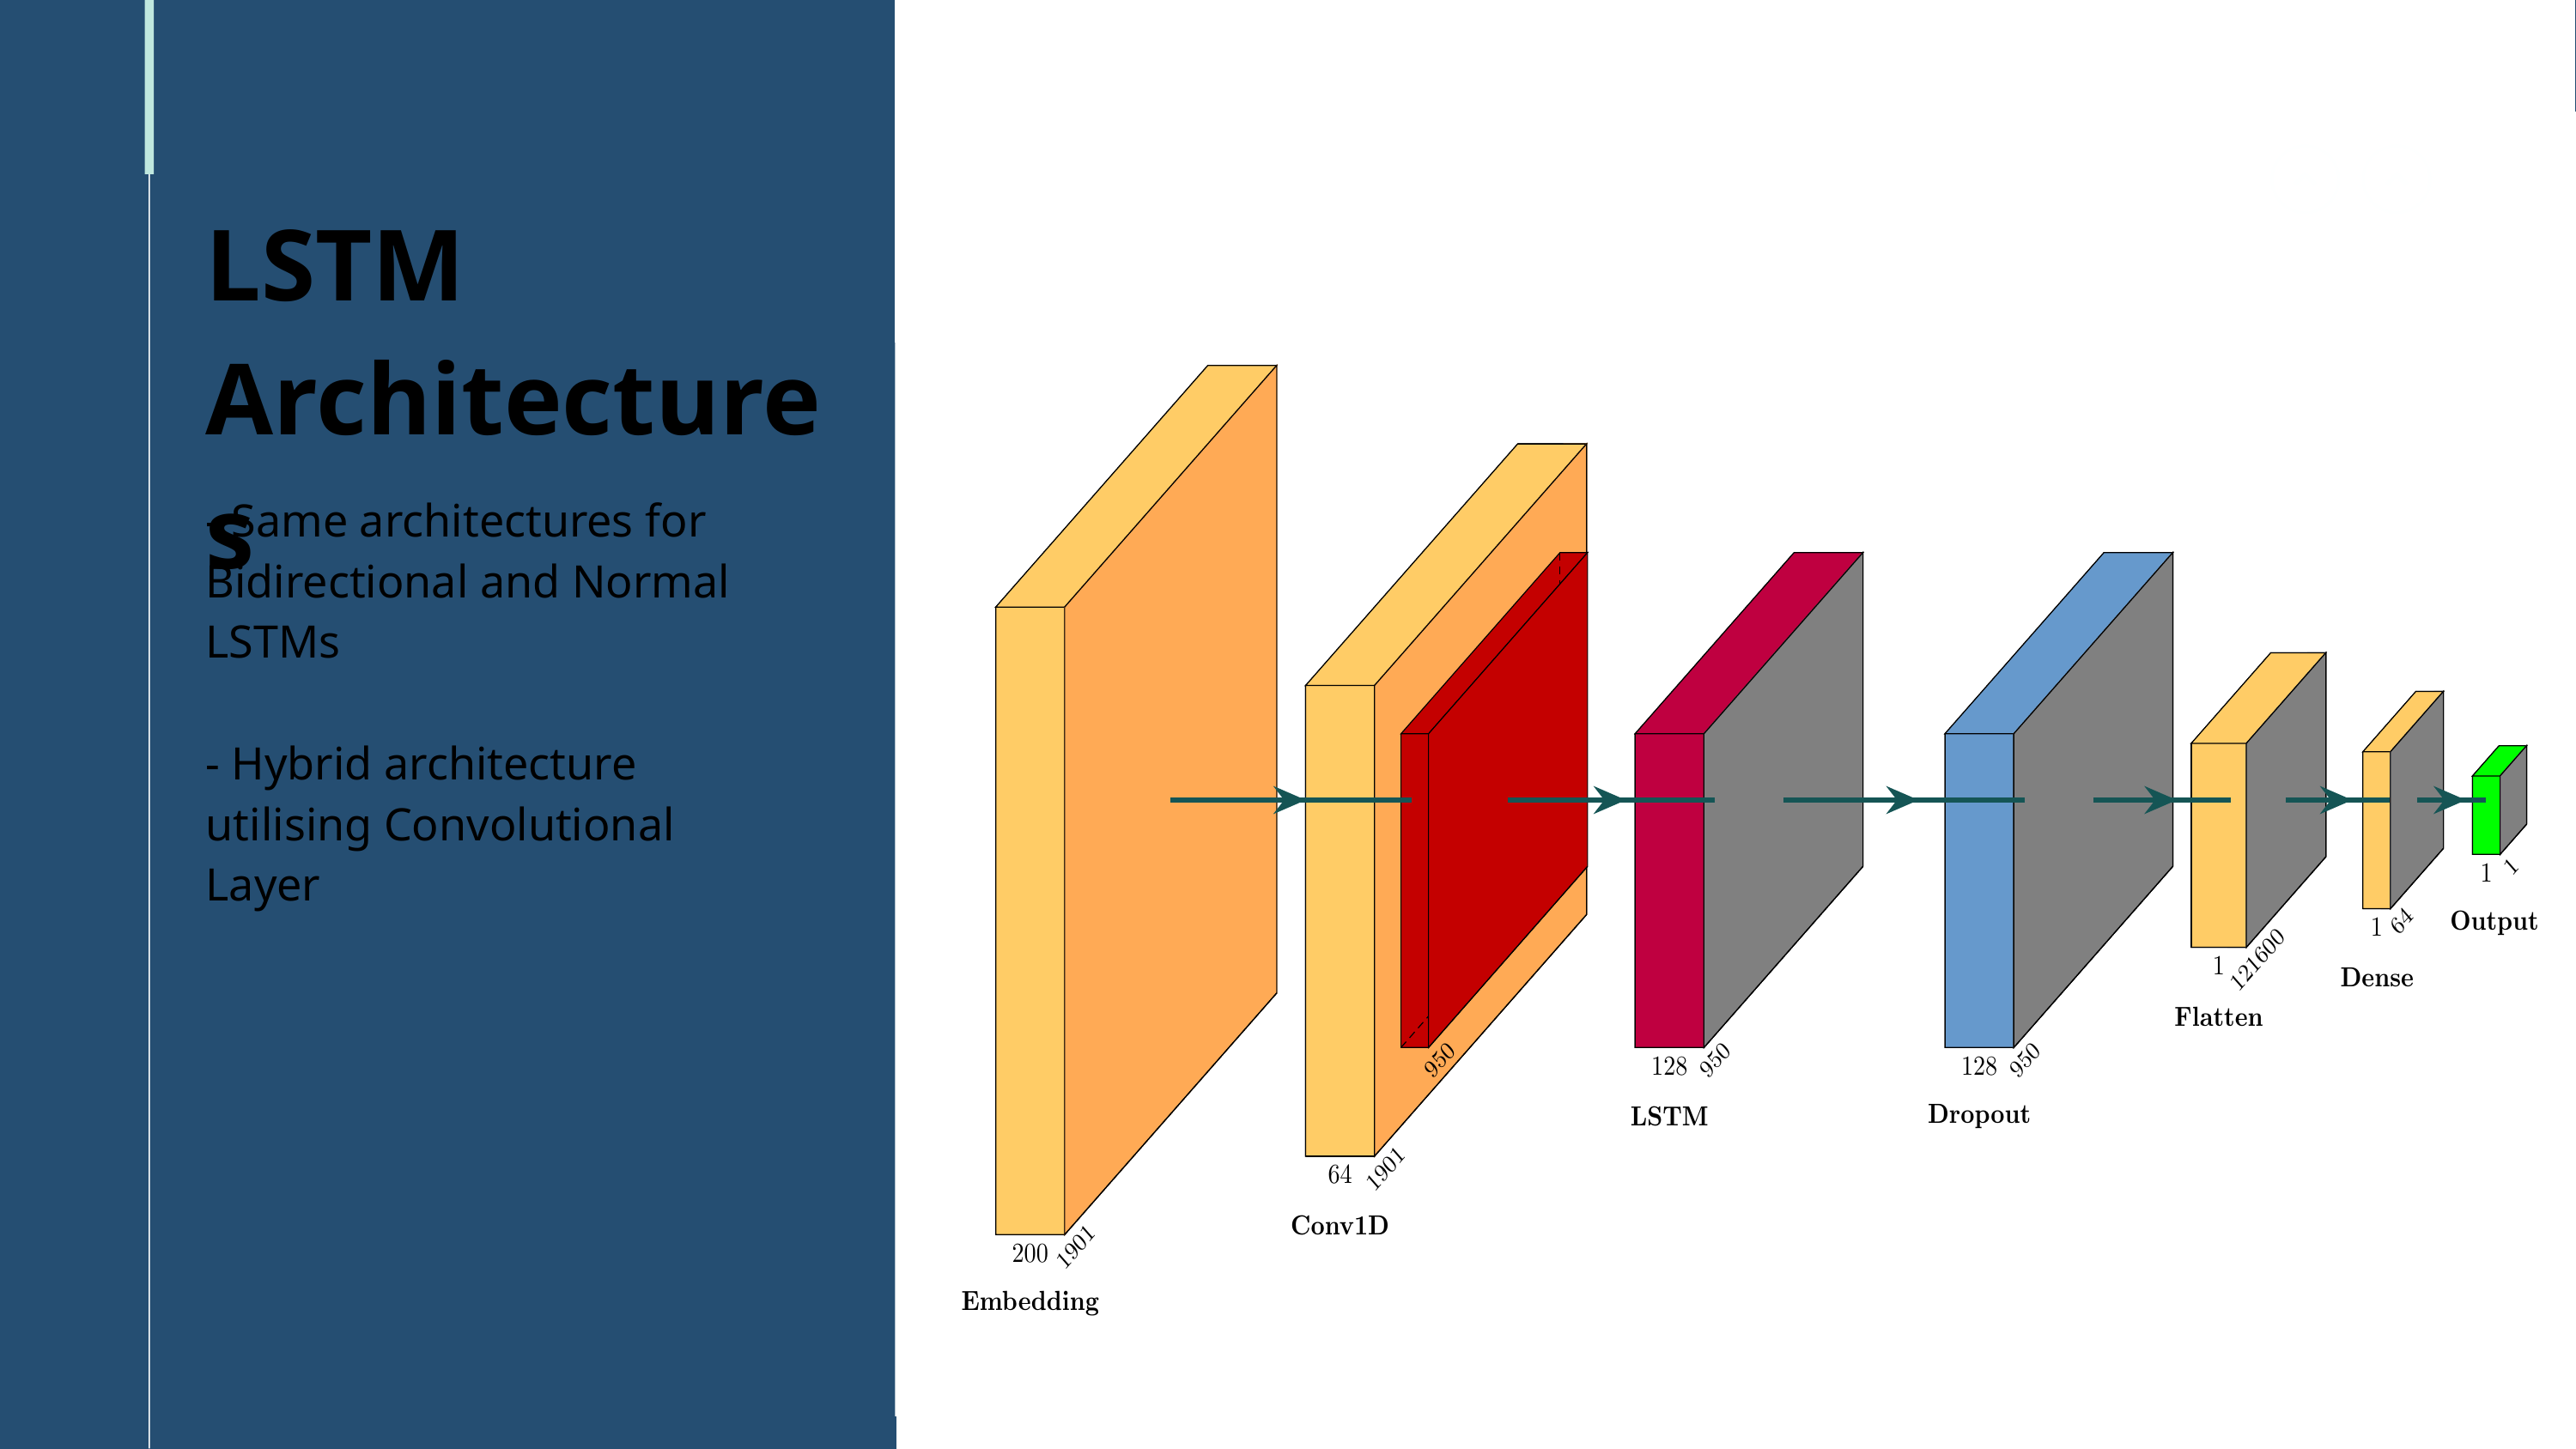

LSTM Architectures
- Same architectures for Bidirectional and Normal LSTMs
- Hybrid architecture utilising Convolutional Layer